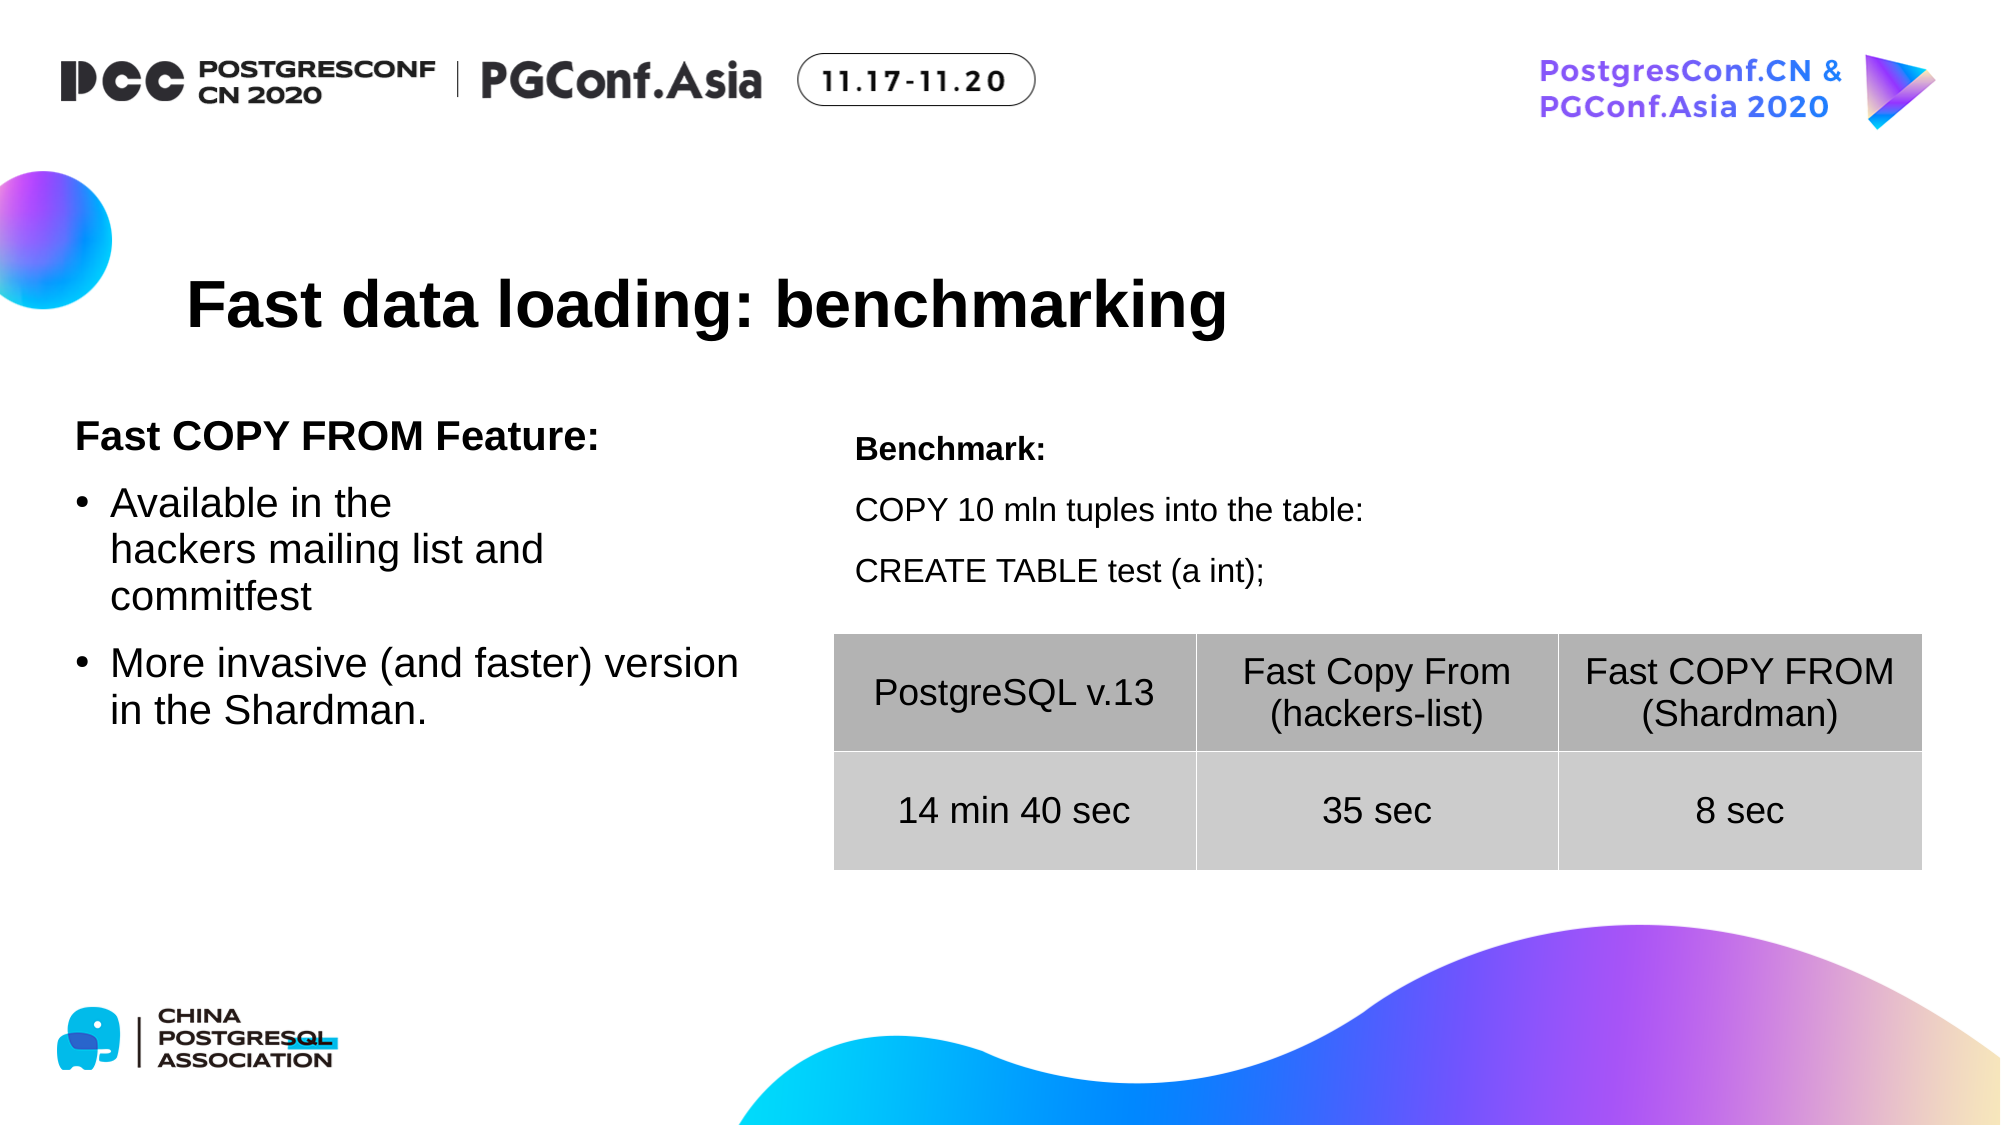

Fast data loading: benchmarking
Fast COPY FROM Feature:
Available in the hackers mailing list and commitfest
More invasive (and faster) version in the Shardman.
Benchmark:
COPY 10 mln tuples into the table:
CREATE TABLE test (a int);
| PostgreSQL v.13 | Fast Copy From (hackers-list) | Fast COPY FROM (Shardman) |
| --- | --- | --- |
| 14 min 40 sec | 35 sec | 8 sec |